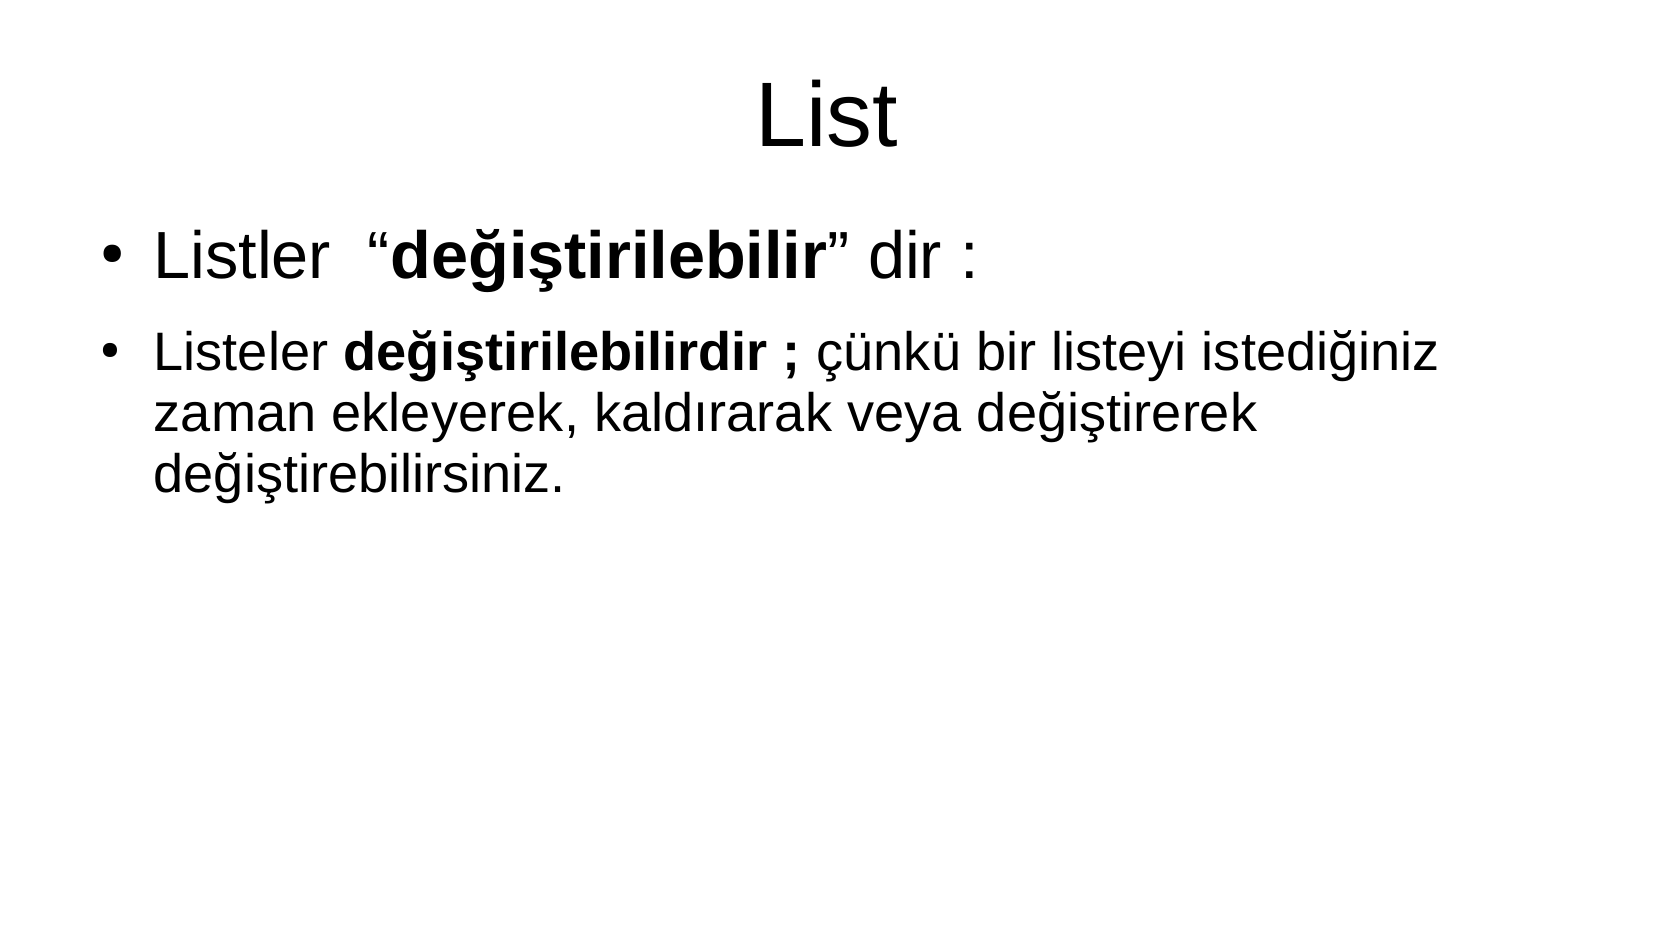

# List
Listler “değiştirilebilir” dir :
Listeler değiştirilebilirdir ; çünkü bir listeyi istediğiniz zaman ekleyerek, kaldırarak veya değiştirerek değiştirebilirsiniz.